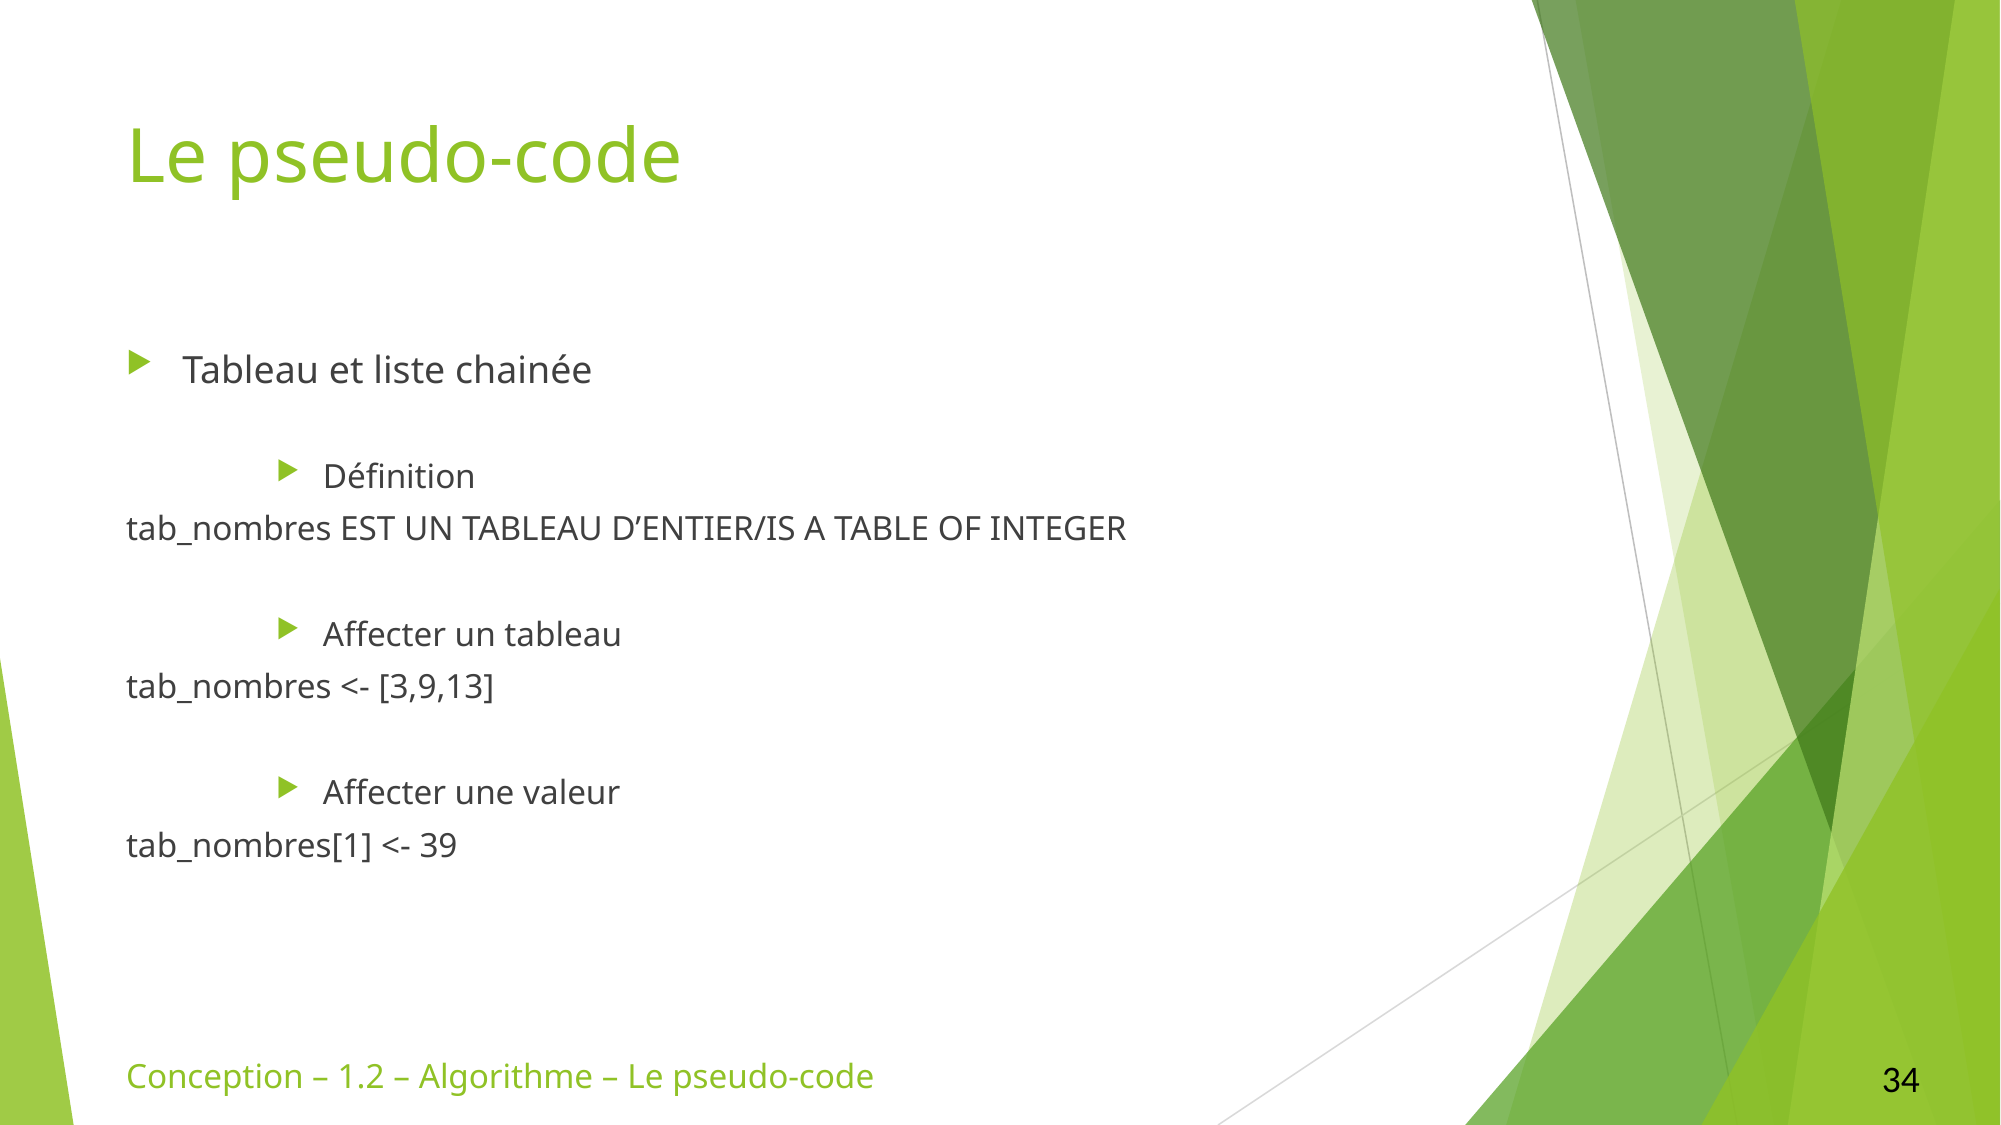

# Le pseudo-code
Tableau et liste chainée
Définition
tab_nombres EST UN TABLEAU D’ENTIER/IS A TABLE OF INTEGER
Affecter un tableau
tab_nombres <- [3,9,13]
Affecter une valeur
tab_nombres[1] <- 39
Conception – 1.2 – Algorithme – Le pseudo-code